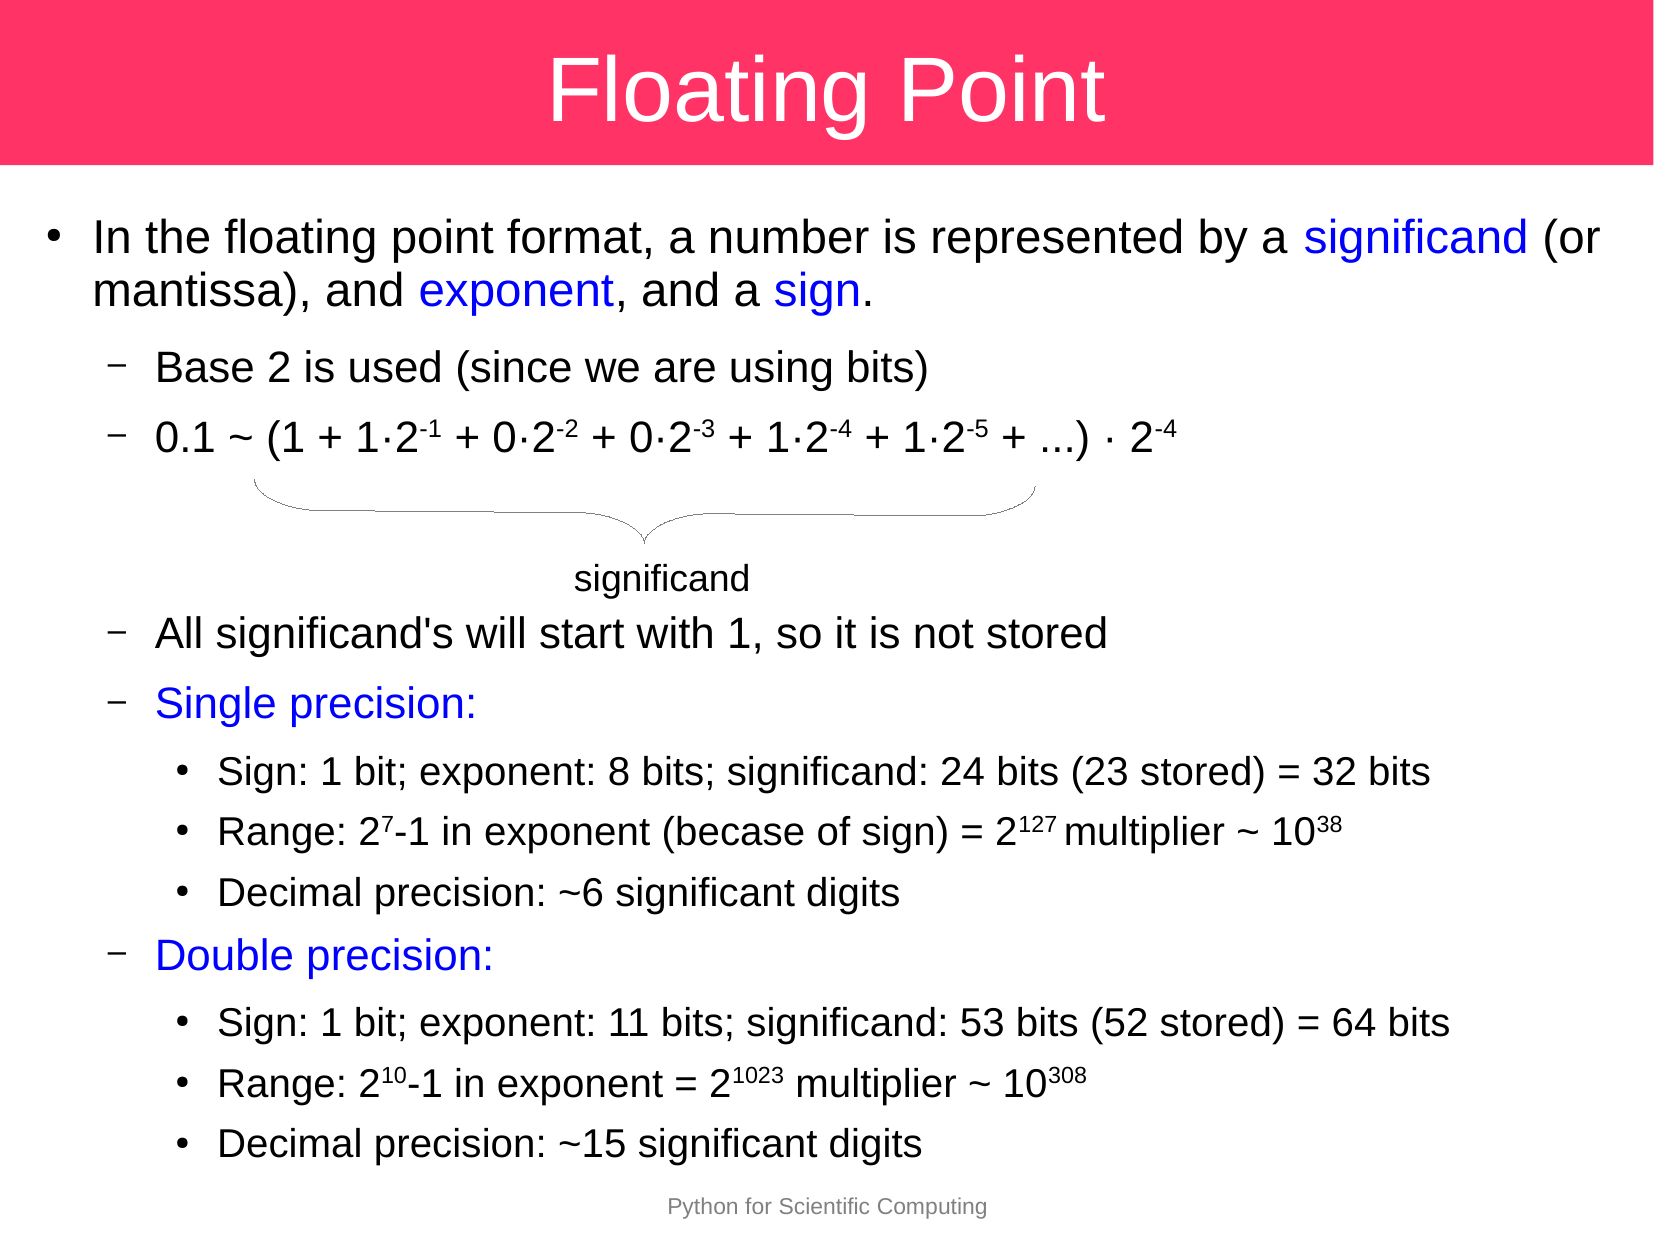

# Floating Point
In the floating point format, a number is represented by a significand (or mantissa), and exponent, and a sign.
Base 2 is used (since we are using bits)
0.1 ~ (1 + 1·2-1 + 0·2-2 + 0·2-3 + 1·2-4 + 1·2-5 + ...) · 2-4
All significand's will start with 1, so it is not stored
Single precision:
Sign: 1 bit; exponent: 8 bits; significand: 24 bits (23 stored) = 32 bits
Range: 27-1 in exponent (becase of sign) = 2127 multiplier ~ 1038
Decimal precision: ~6 significant digits
Double precision:
Sign: 1 bit; exponent: 11 bits; significand: 53 bits (52 stored) = 64 bits
Range: 210-1 in exponent = 21023 multiplier ~ 10308
Decimal precision: ~15 significant digits
significand